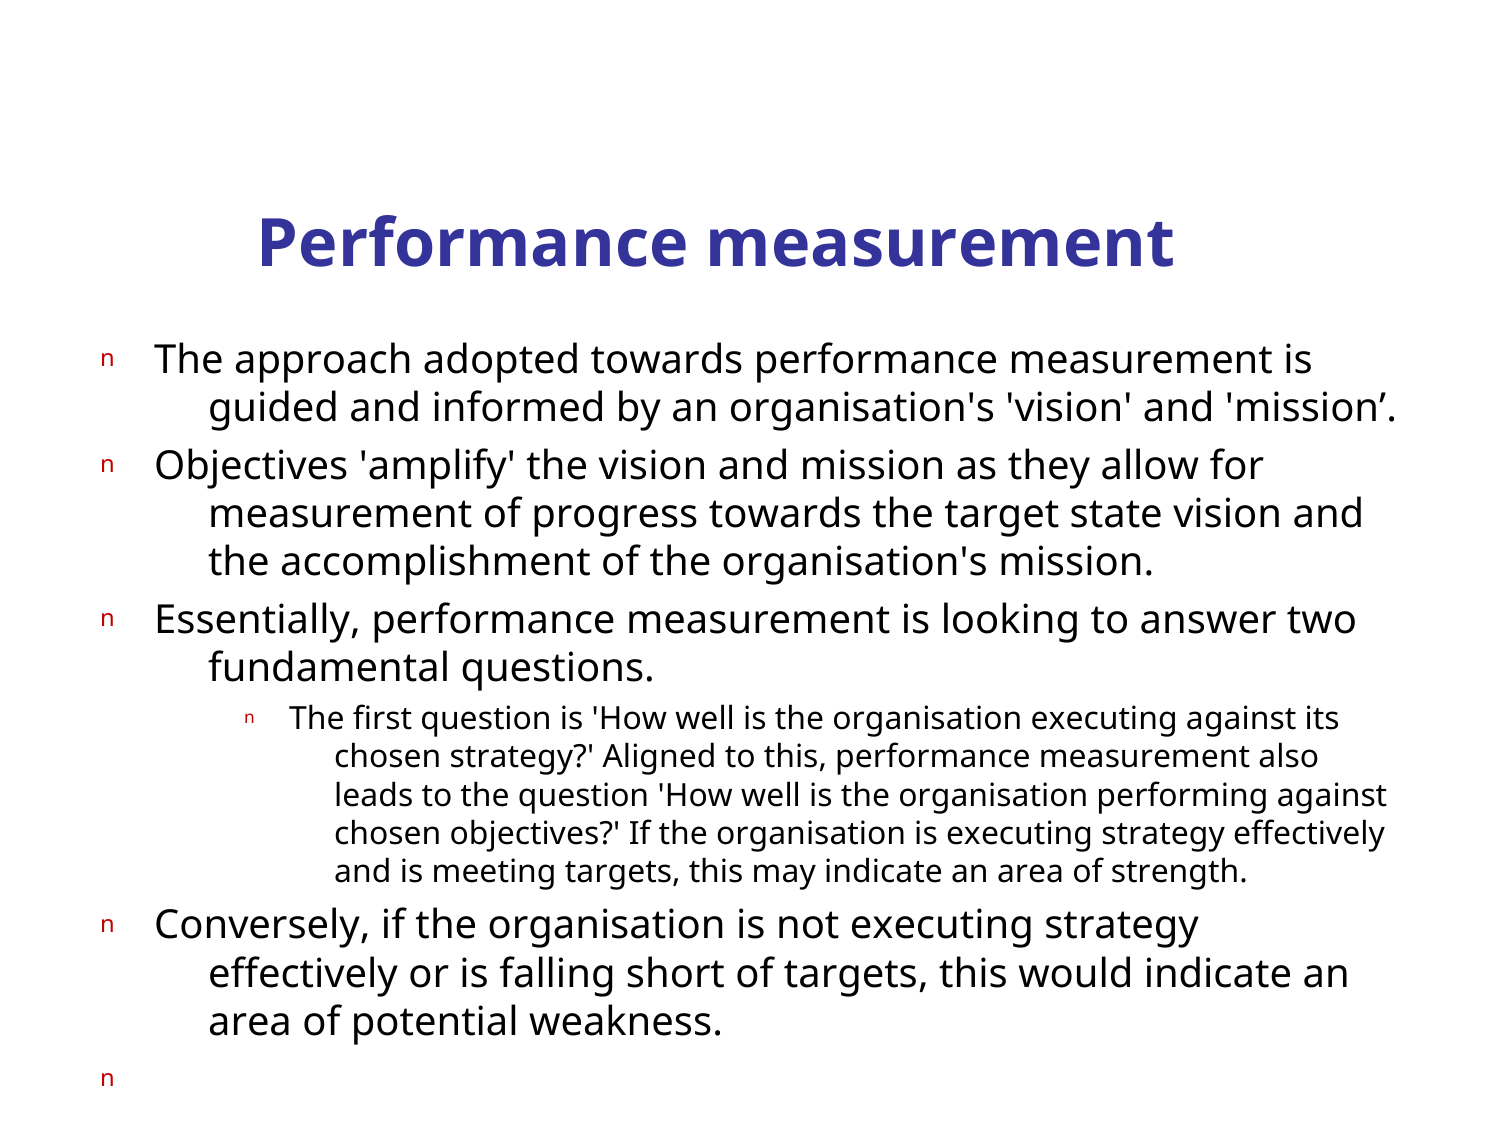

# Performance measurement
The approach adopted towards performance measurement is guided and informed by an organisation's 'vision' and 'mission’.
Objectives 'amplify' the vision and mission as they allow for measurement of progress towards the target state vision and the accomplishment of the organisation's mission.
Essentially, performance measurement is looking to answer two fundamental questions.
The first question is 'How well is the organisation executing against its chosen strategy?' Aligned to this, performance measurement also leads to the question 'How well is the organisation performing against chosen objectives?' If the organisation is executing strategy effectively and is meeting targets, this may indicate an area of strength.
Conversely, if the organisation is not executing strategy effectively or is falling short of targets, this would indicate an area of potential weakness.